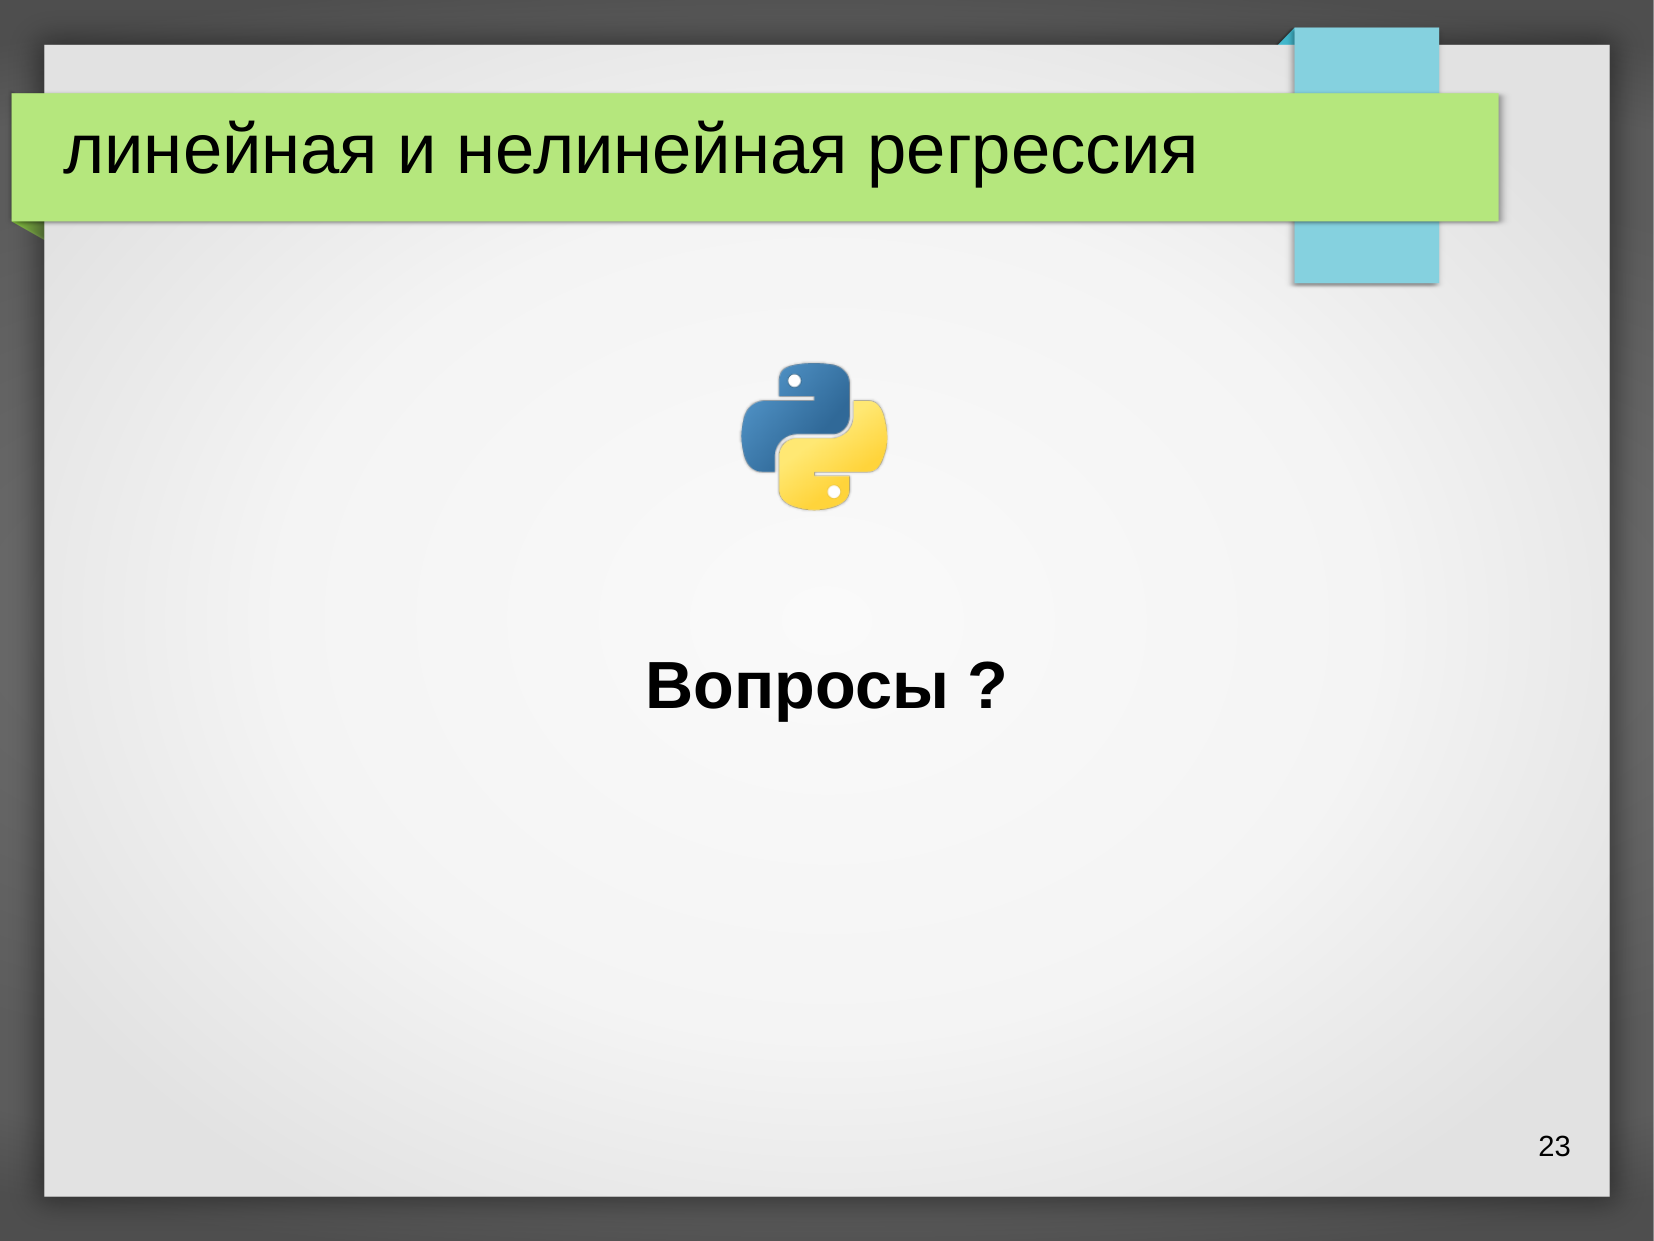

линейная и нелинейная регрессия
# Вопросы ?
23